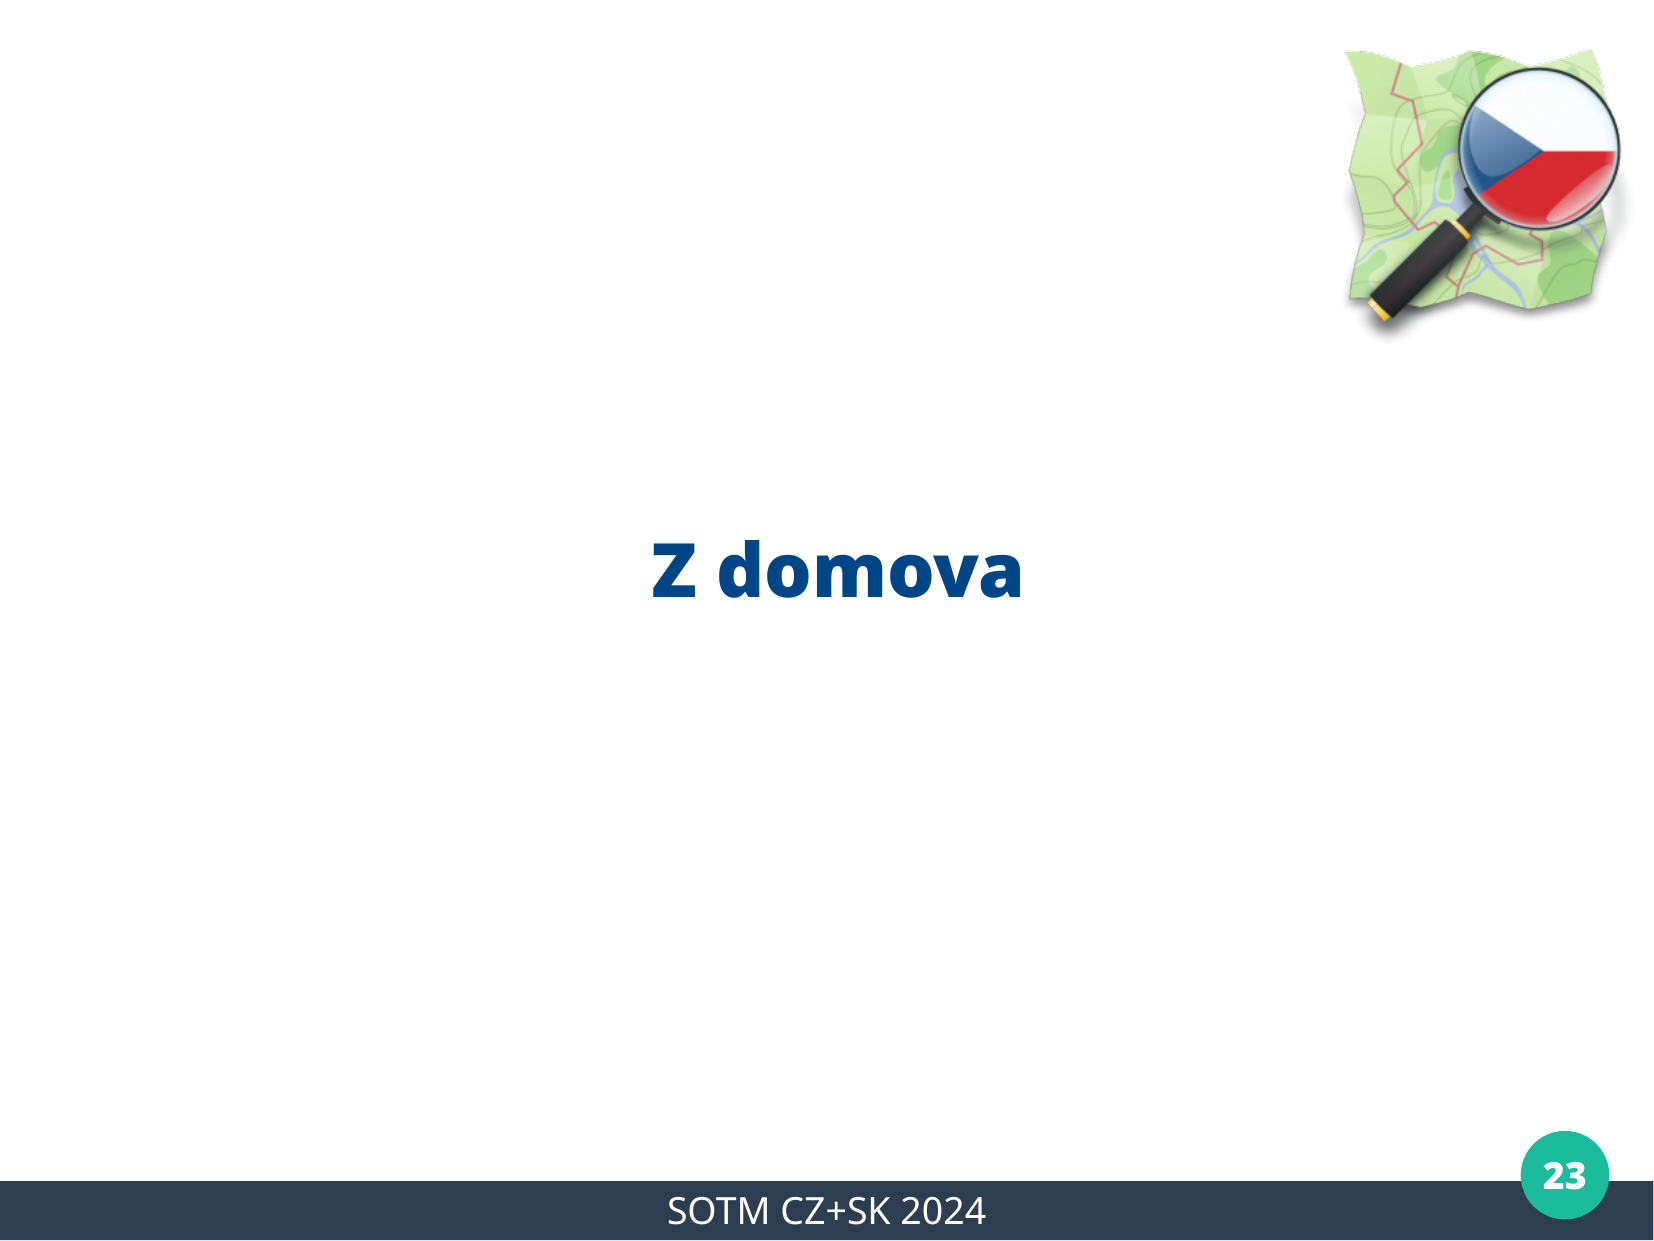

# Z domova
23
SOTM CZ+SK 2024